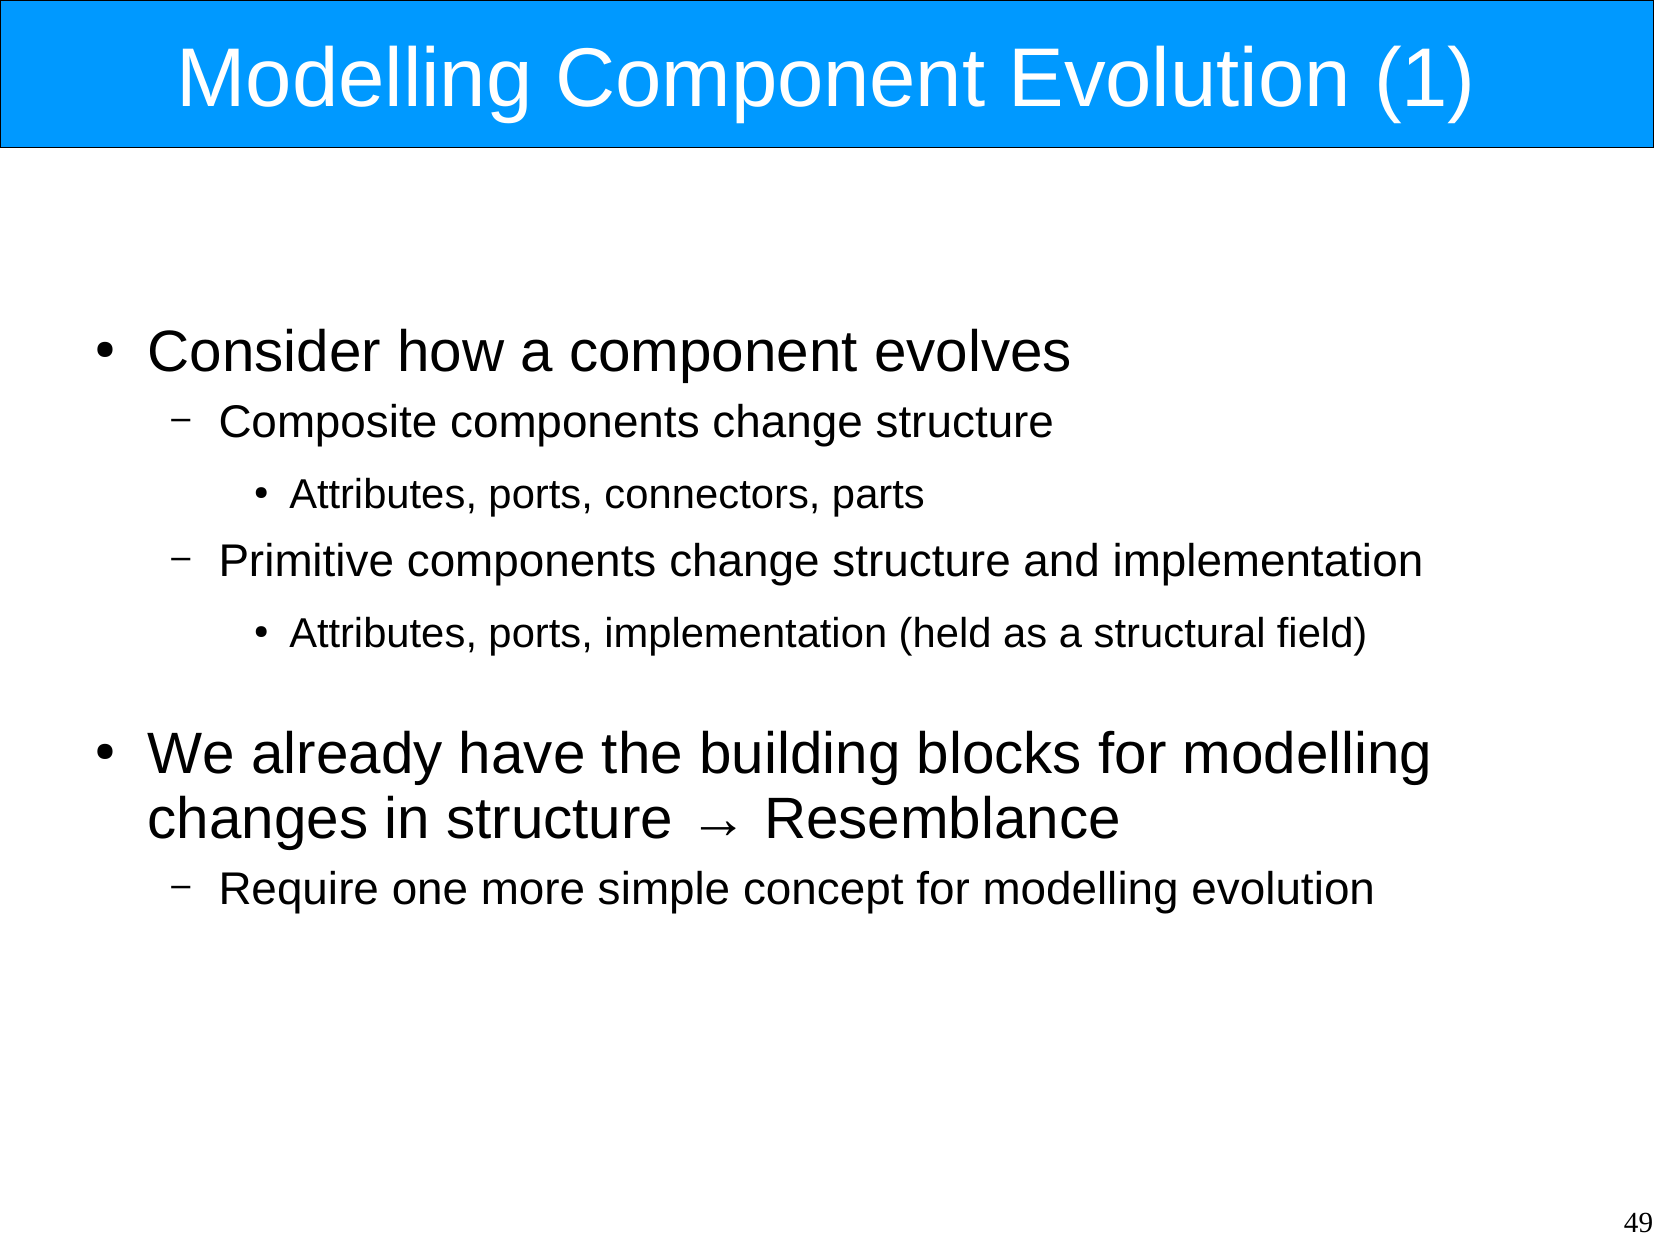

# Modelling Component Evolution (1)
Consider how a component evolves
Composite components change structure
Attributes, ports, connectors, parts
Primitive components change structure and implementation
Attributes, ports, implementation (held as a structural field)
We already have the building blocks for modelling changes in structure → Resemblance
Require one more simple concept for modelling evolution
49